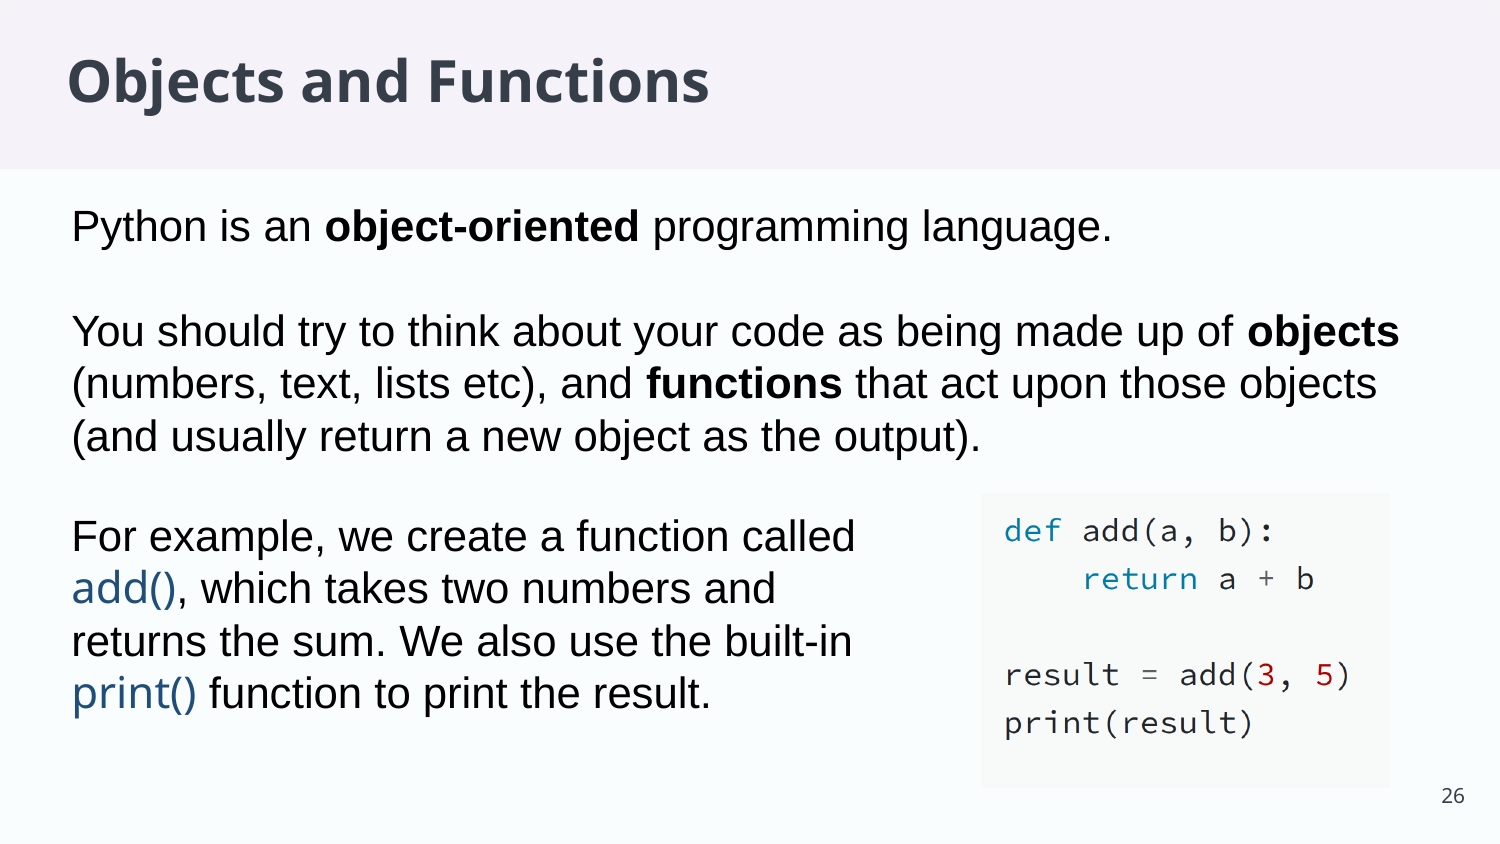

# Objects and Functions
Python is an object-oriented programming language.
You should try to think about your code as being made up of objects (numbers, text, lists etc), and functions that act upon those objects (and usually return a new object as the output).
For example, we create a function called add(), which takes two numbers and returns the sum. We also use the built-in print() function to print the result.